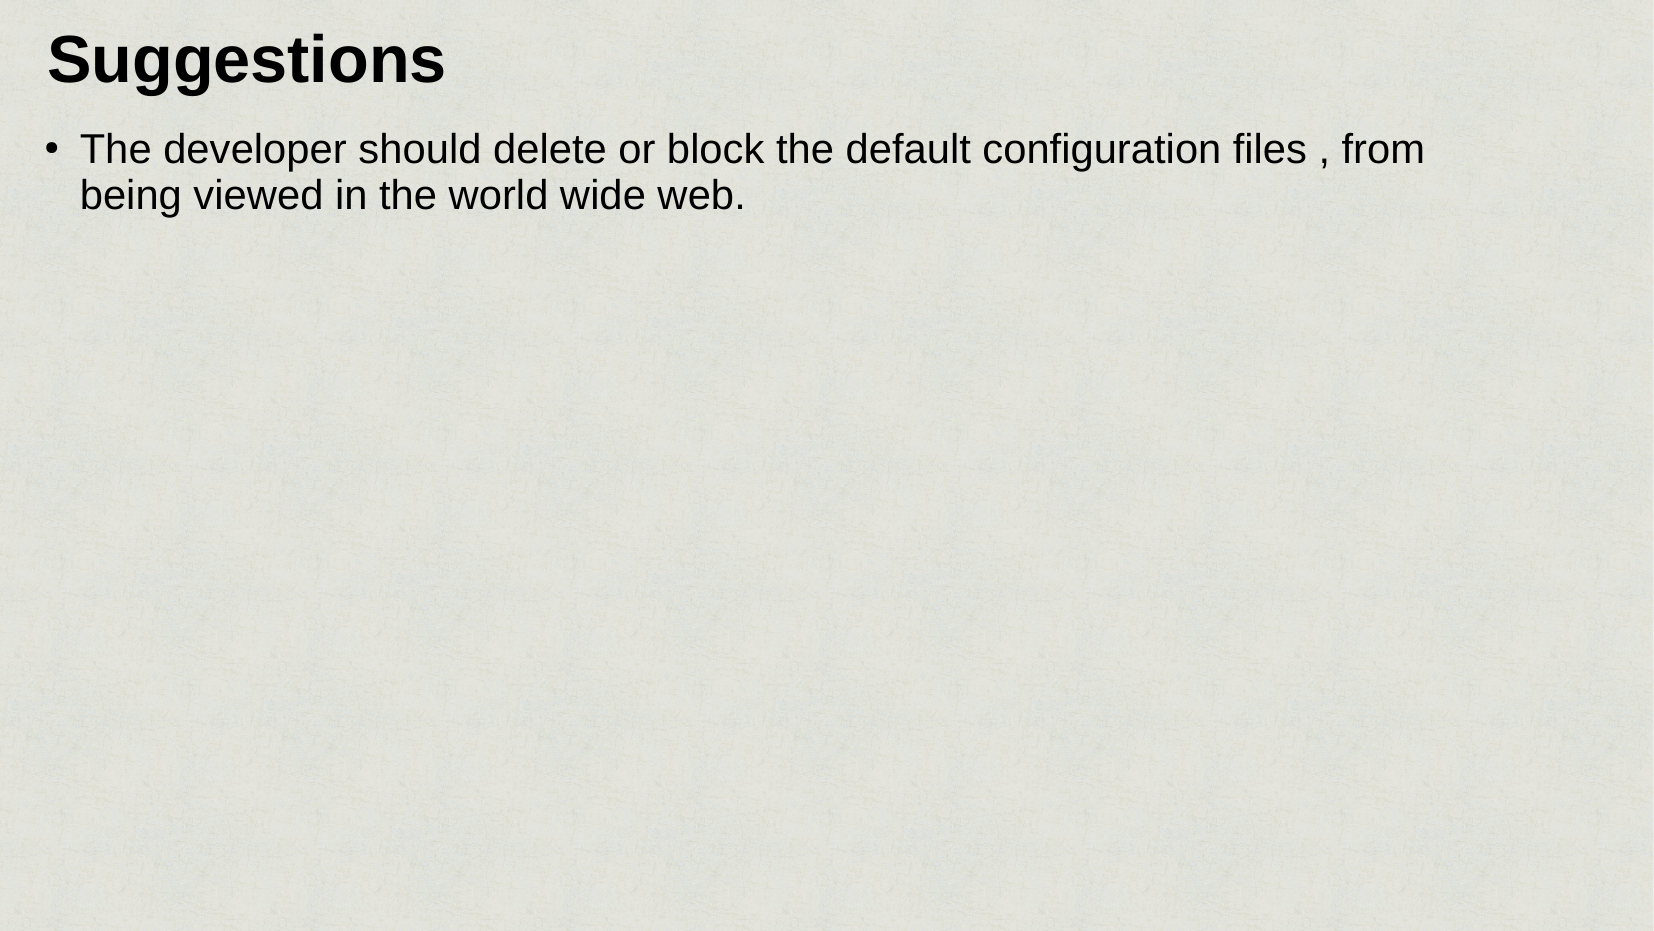

# Suggestions
The developer should delete or block the default configuration files , from being viewed in the world wide web.